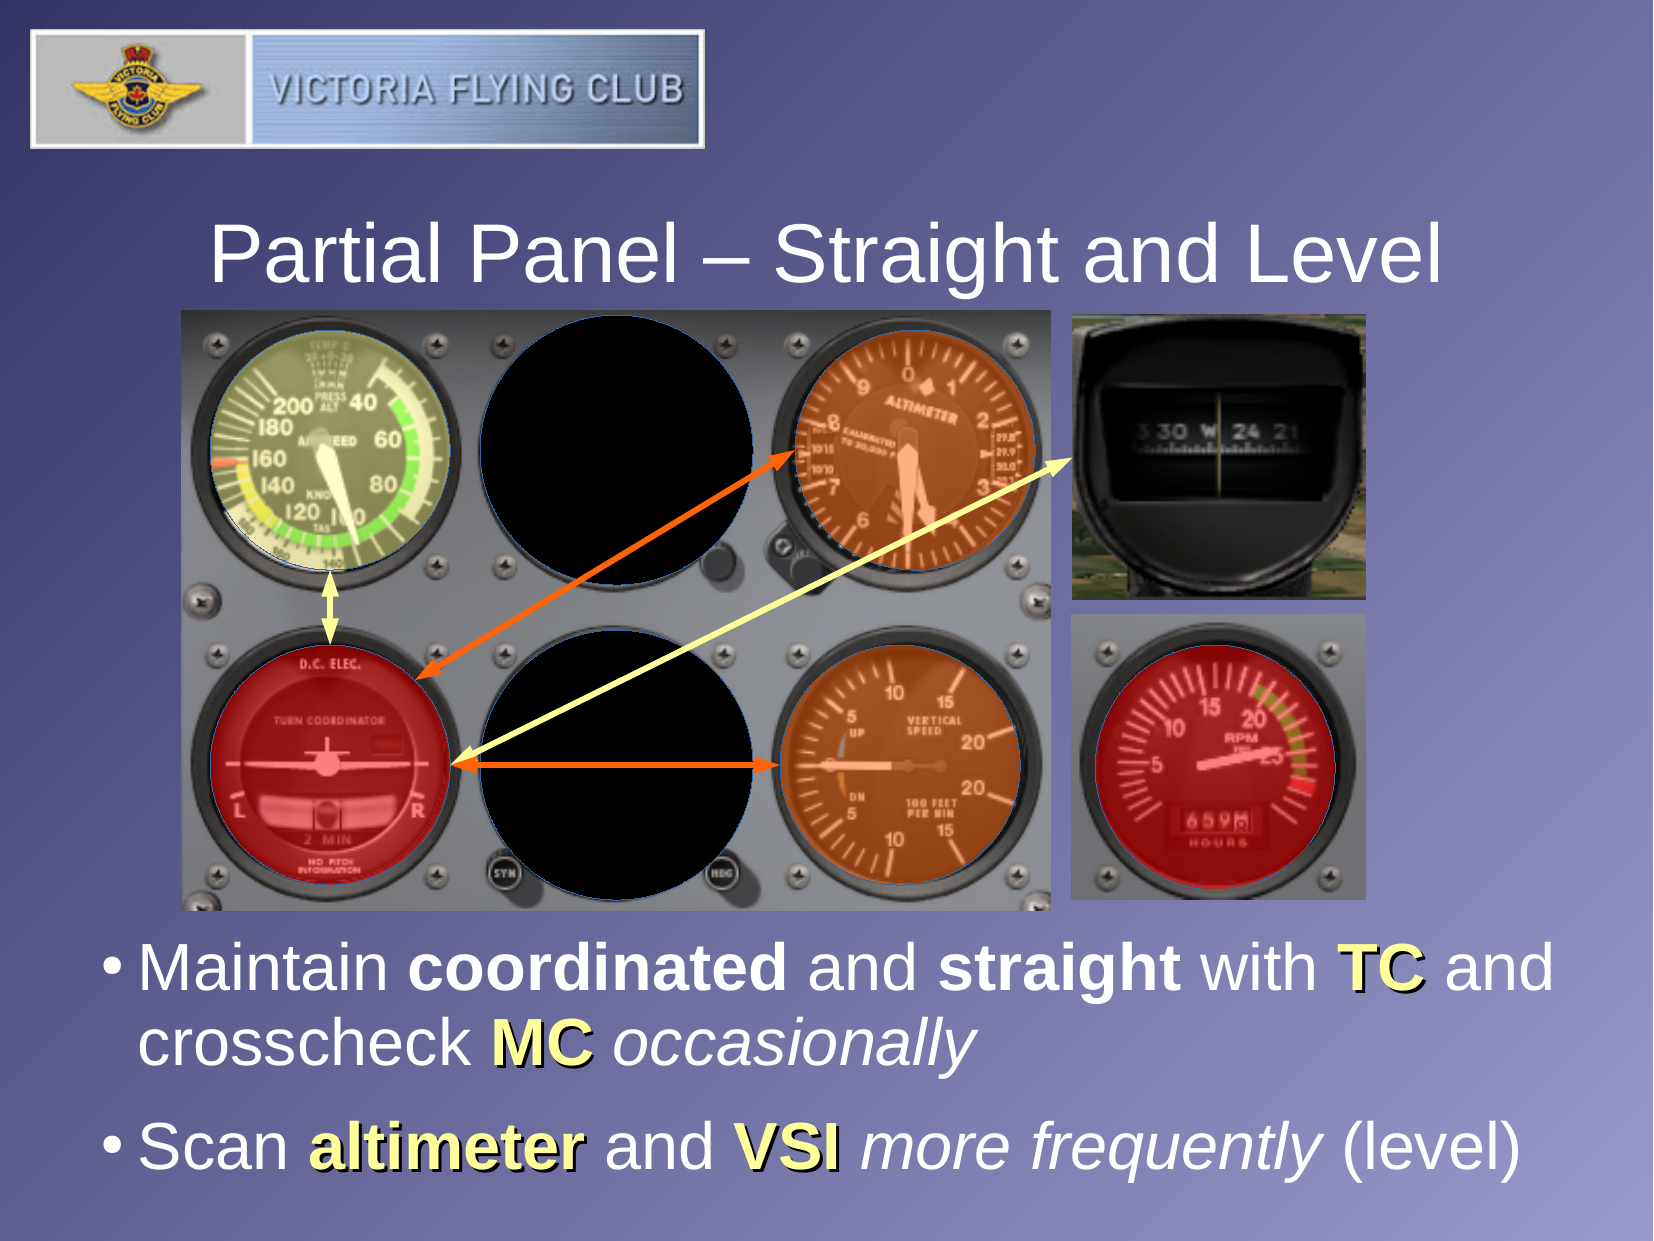

# Partial Panel – Straight and Level
Maintain coordinated and straight with TC and crosscheck MC occasionally
Scan altimeter and VSI more frequently (level)